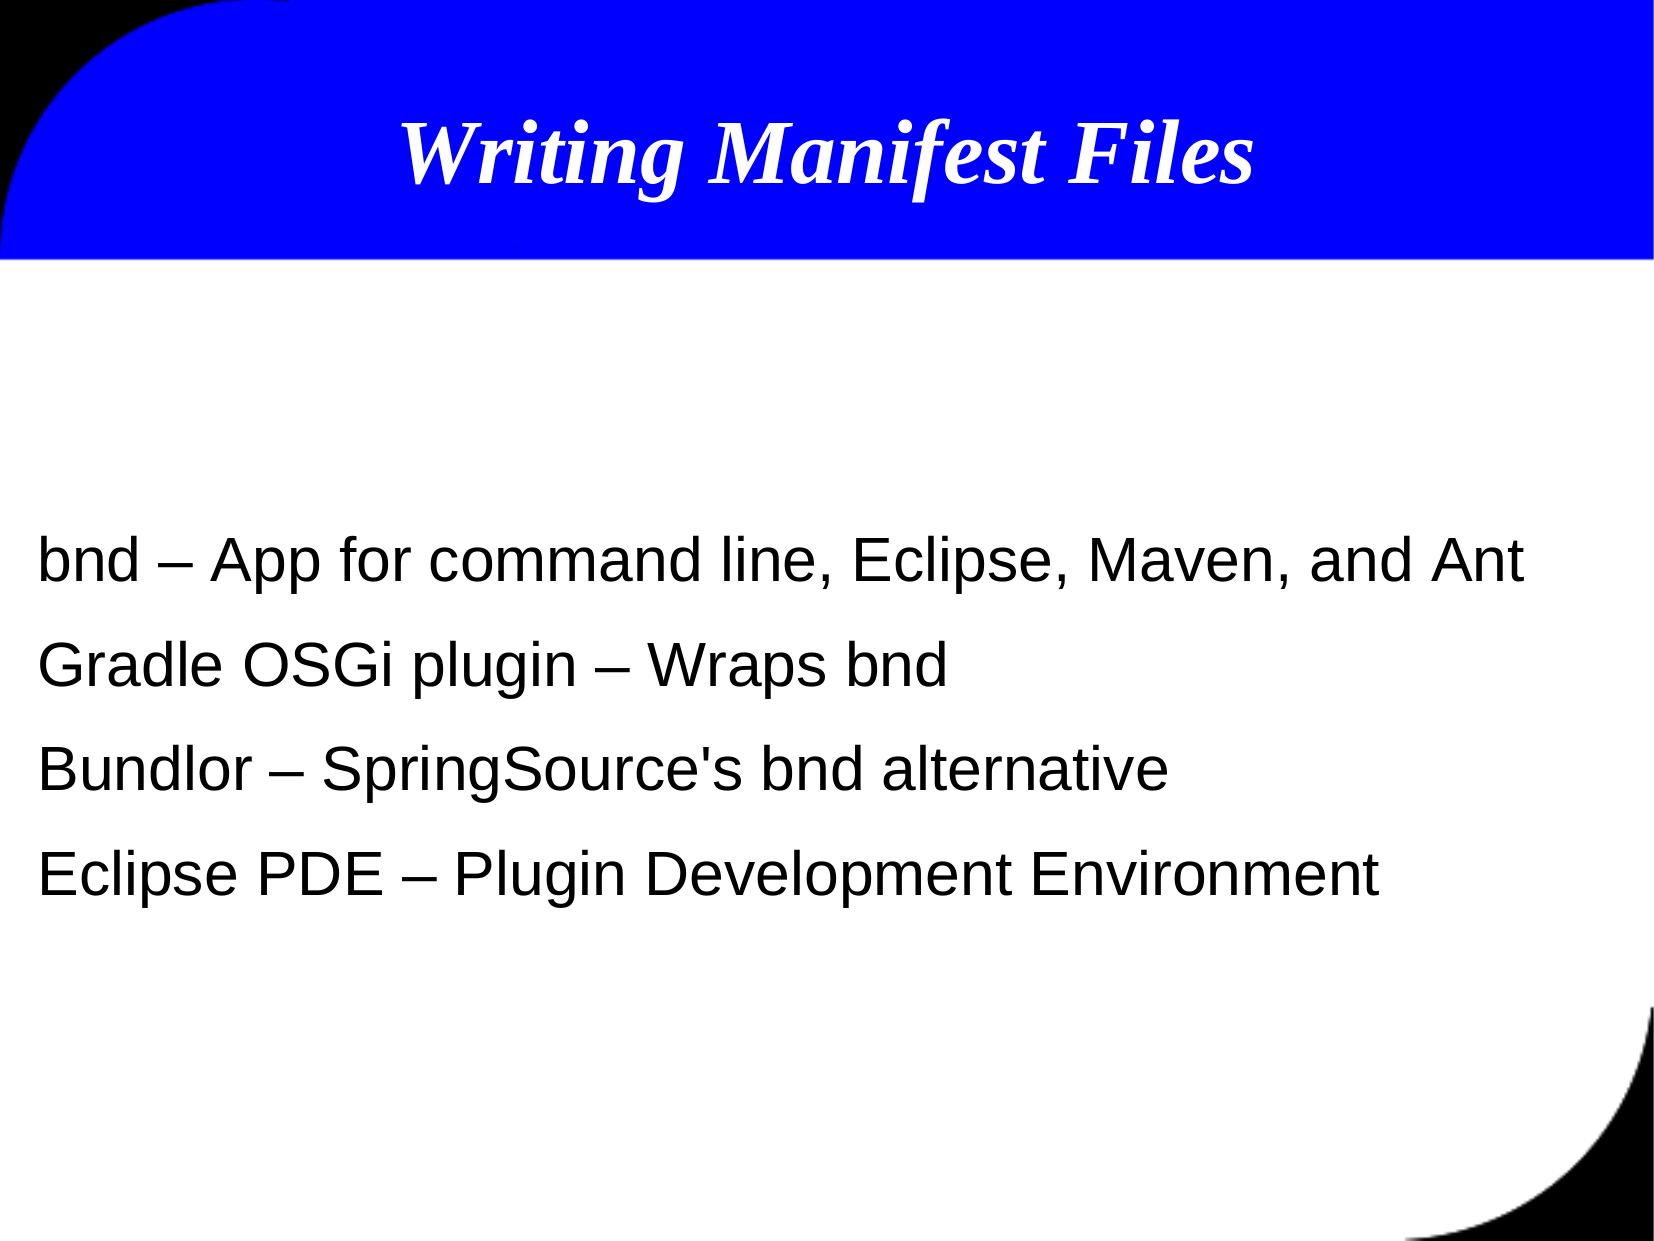

# Writing Manifest Files
bnd – App for command line, Eclipse, Maven, and Ant
Gradle OSGi plugin – Wraps bnd
Bundlor – SpringSource's bnd alternative
Eclipse PDE – Plugin Development Environment